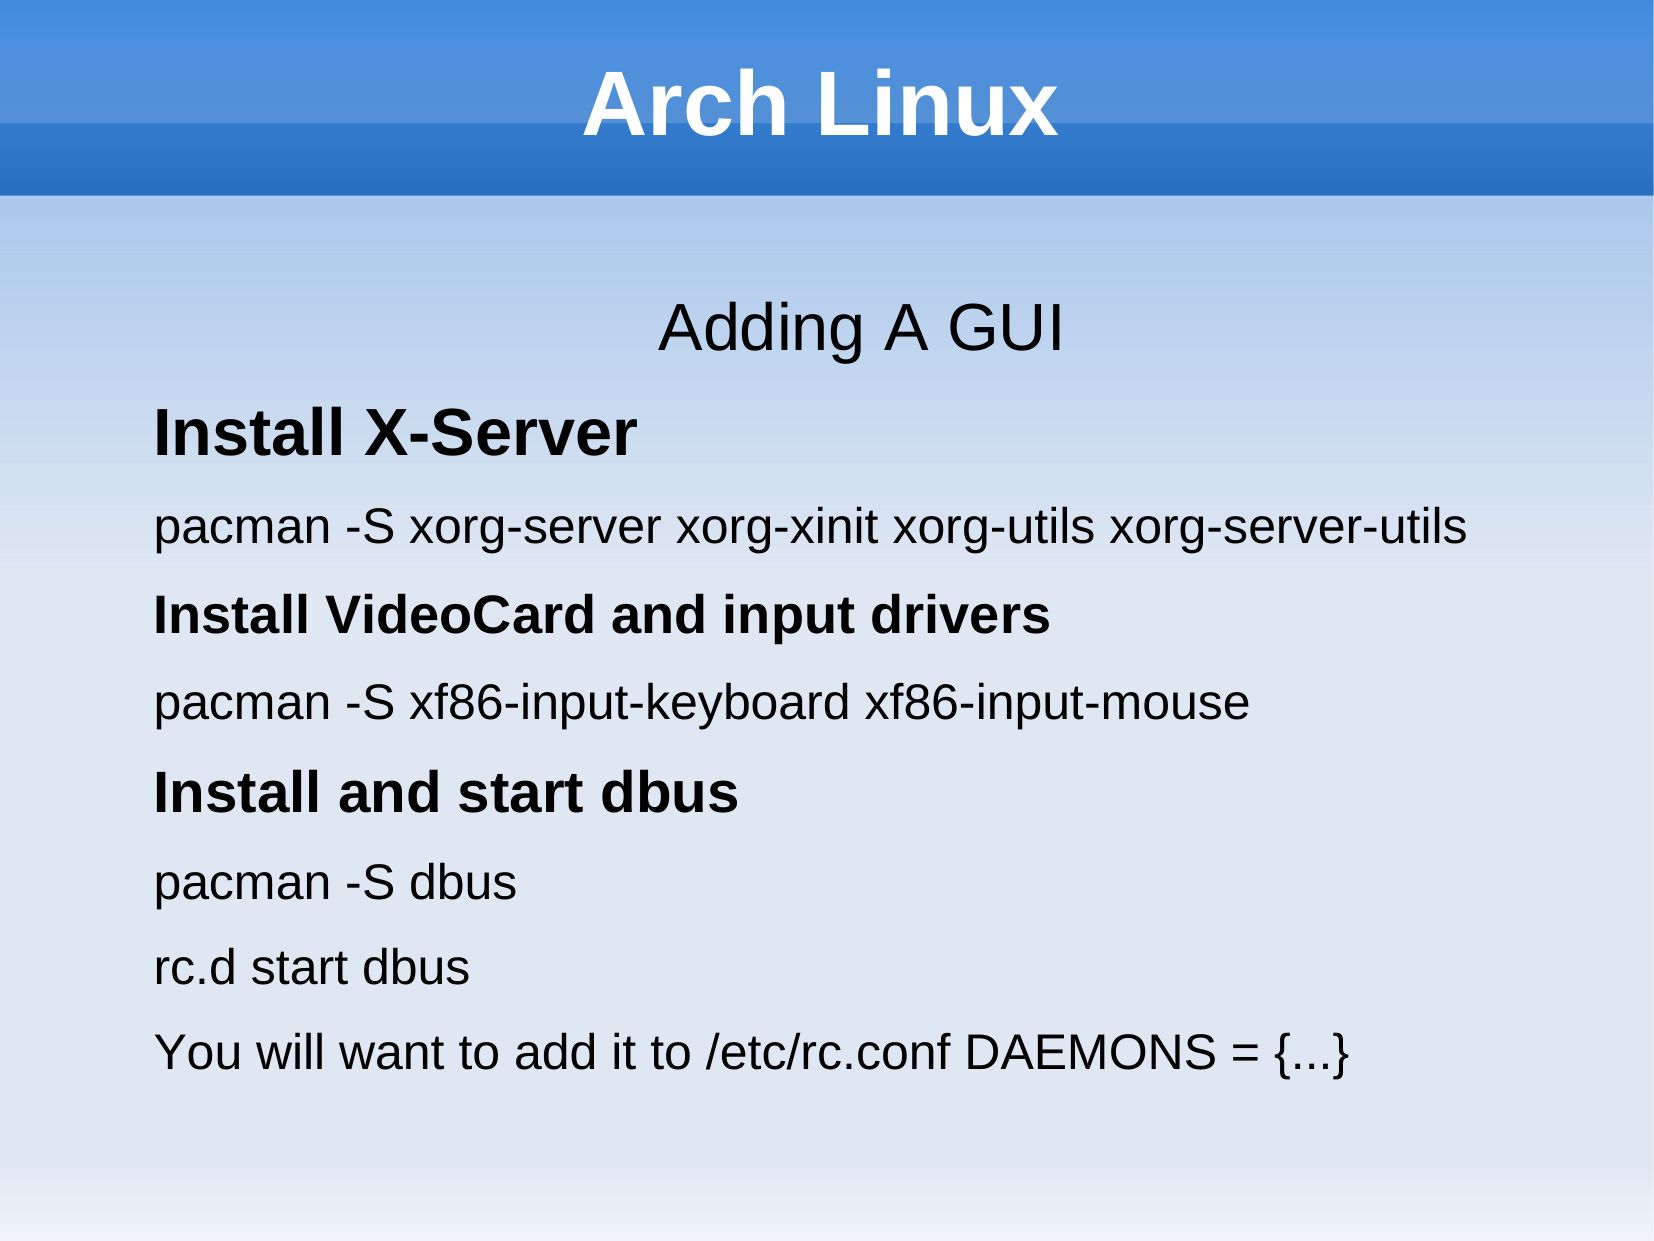

# Arch Linux
Adding A GUI
Install X-Server
pacman -S xorg-server xorg-xinit xorg-utils xorg-server-utils
Install VideoCard and input drivers
pacman -S xf86-input-keyboard xf86-input-mouse
Install and start dbus
pacman -S dbus
rc.d start dbus
You will want to add it to /etc/rc.conf DAEMONS = {...}